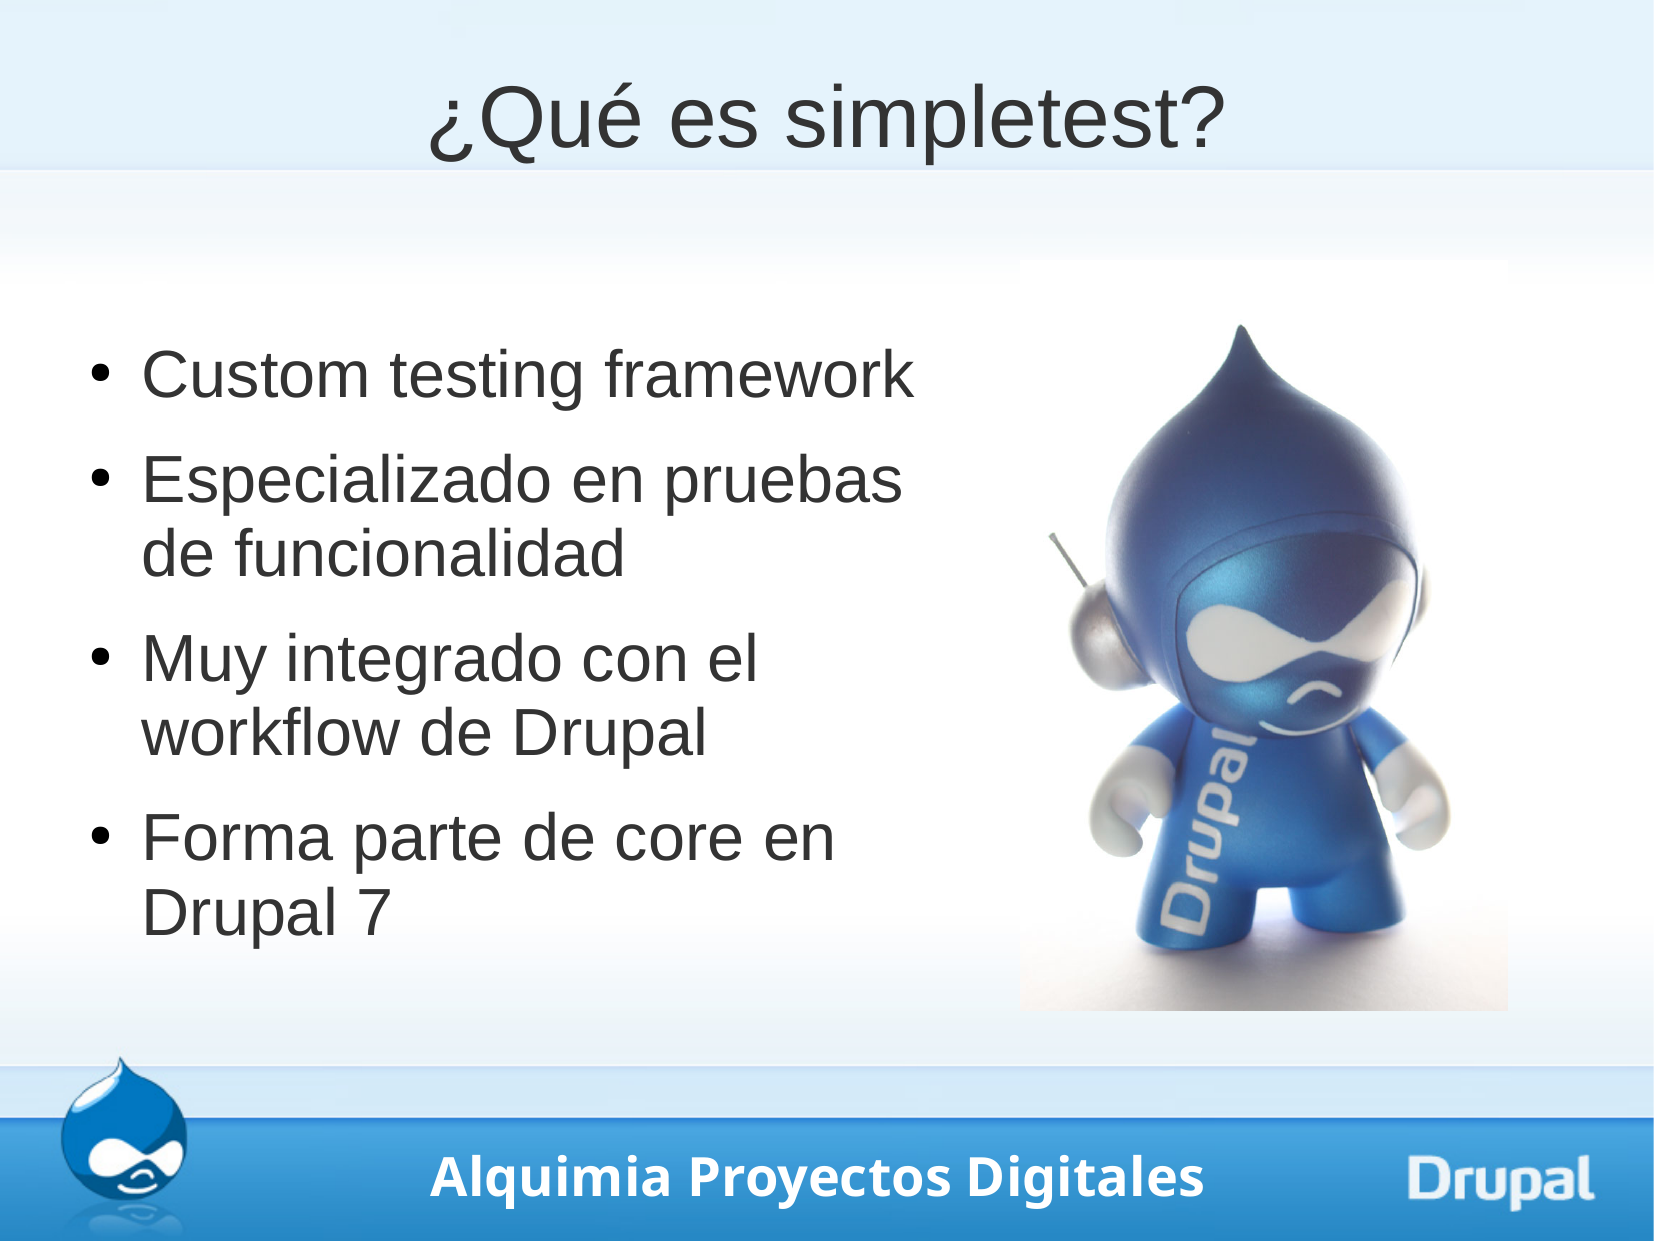

# ¿Qué es simpletest?
Custom testing framework
Especializado en pruebas de funcionalidad
Muy integrado con el workflow de Drupal
Forma parte de core en Drupal 7
Alquimia Proyectos Digitales